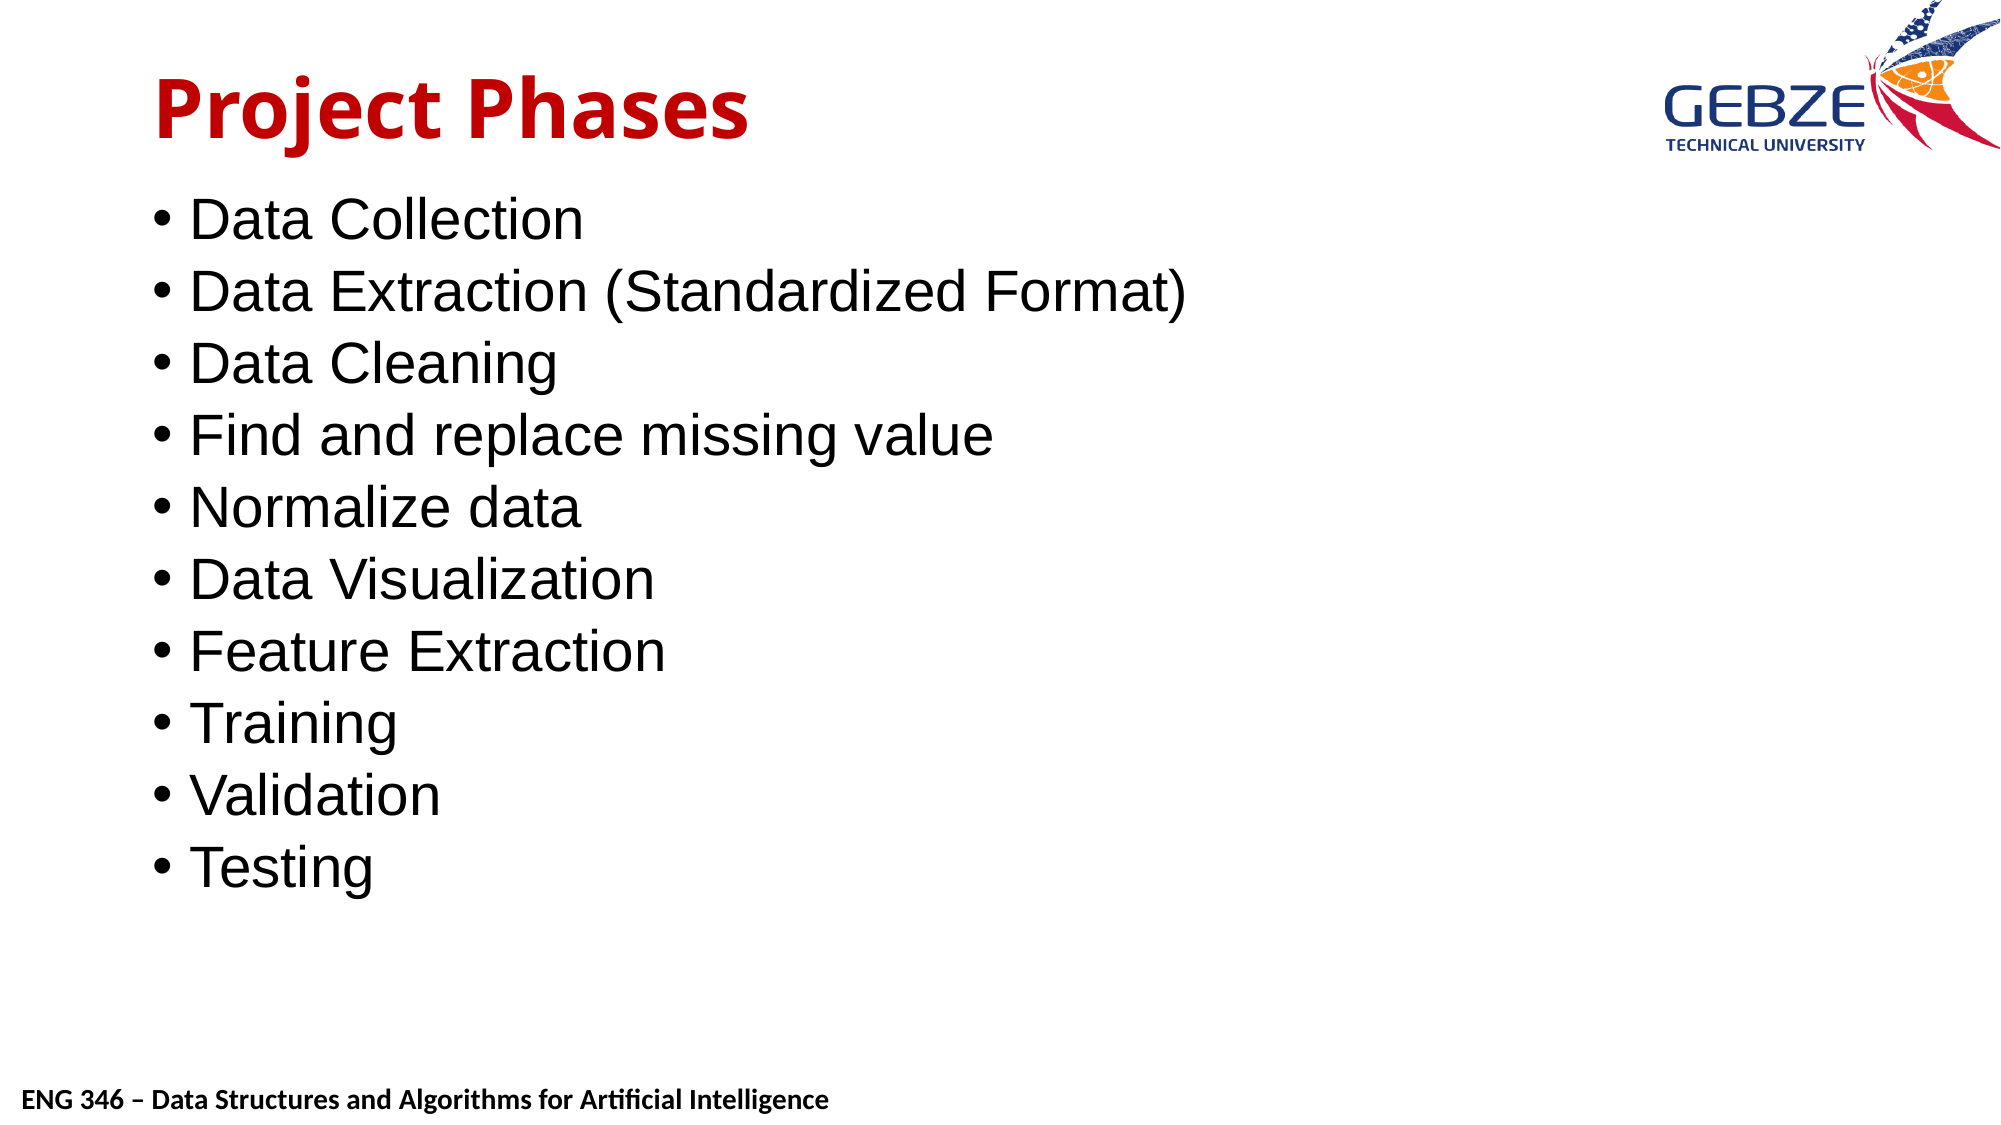

# Project Phases
Data Collection
Data Extraction (Standardized Format)
Data Cleaning
Find and replace missing value
Normalize data
Data Visualization
Feature Extraction
Training
Validation
Testing